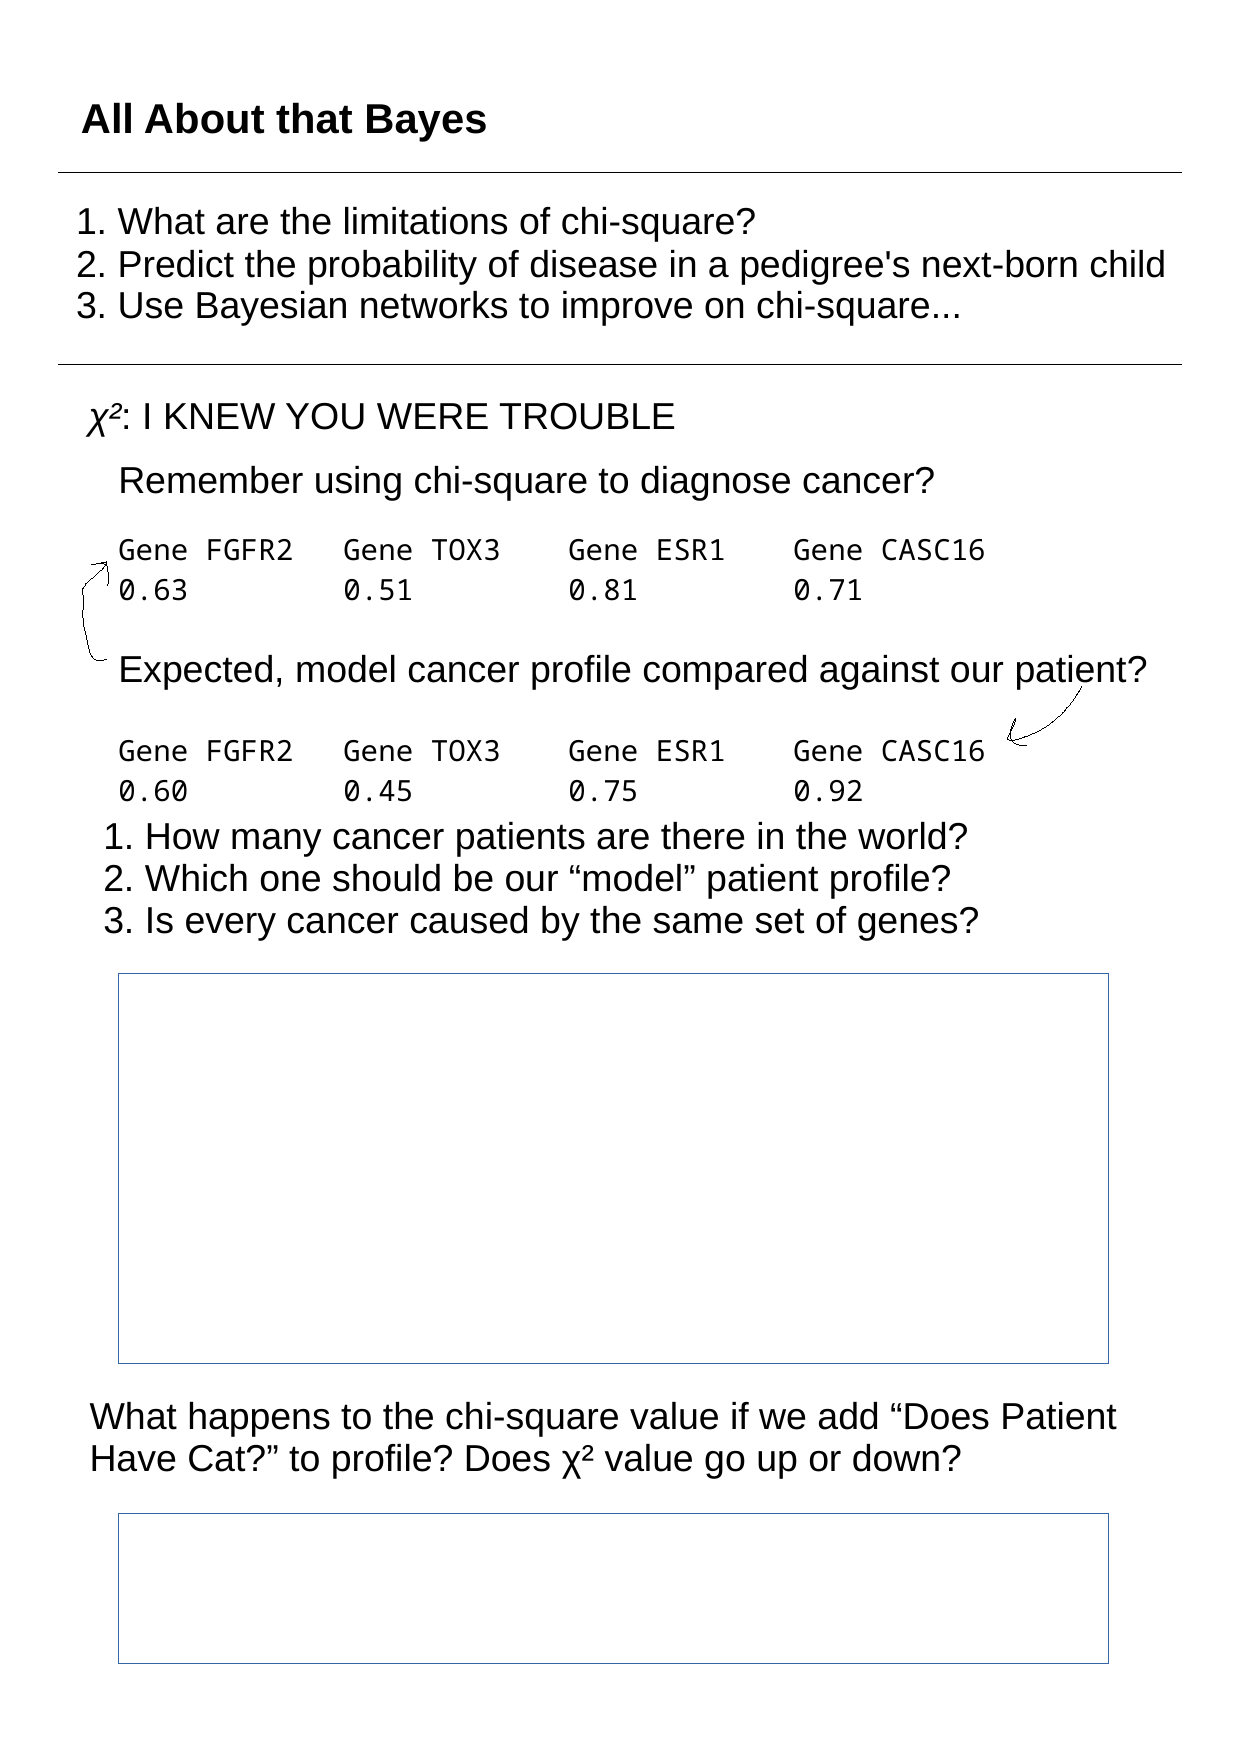

All About that Bayes
1. What are the limitations of chi-square?
2. Predict the probability of disease in a pedigree's next-born child
3. Use Bayesian networks to improve on chi-square...
χ²: I KNEW YOU WERE TROUBLE
Remember using chi-square to diagnose cancer?
Gene FGFR2	Gene TOX3	Gene ESR1	Gene CASC16
0.63			0.51			0.81			0.71
Expected, model cancer profile compared against our patient?
Gene FGFR2	Gene TOX3	Gene ESR1	Gene CASC16
0.60			0.45			0.75			0.92
1. How many cancer patients are there in the world?
2. Which one should be our “model” patient profile?
3. Is every cancer caused by the same set of genes?
What happens to the chi-square value if we add “Does Patient
Have Cat?” to profile? Does χ² value go up or down?